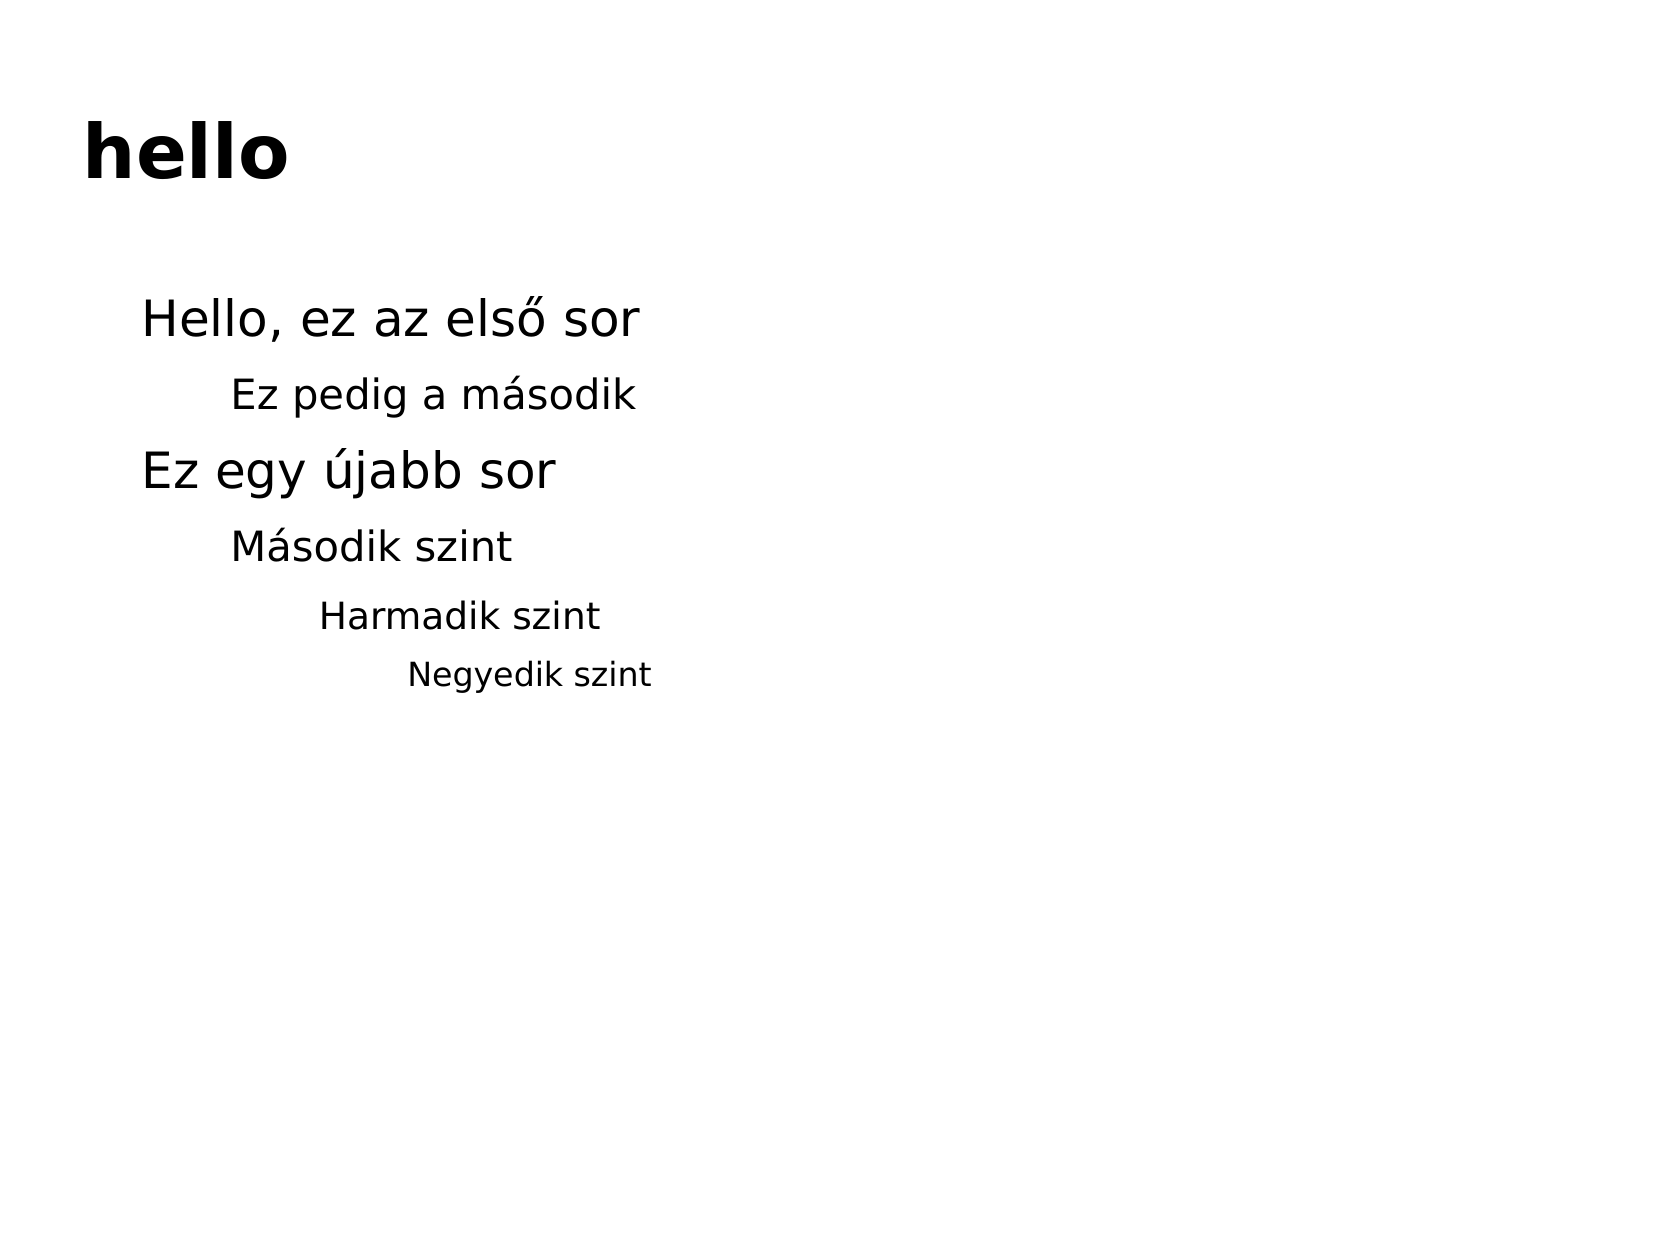

# hello
Hello, ez az első sor
Ez pedig a második
Ez egy újabb sor
Második szint
Harmadik szint
Negyedik szint